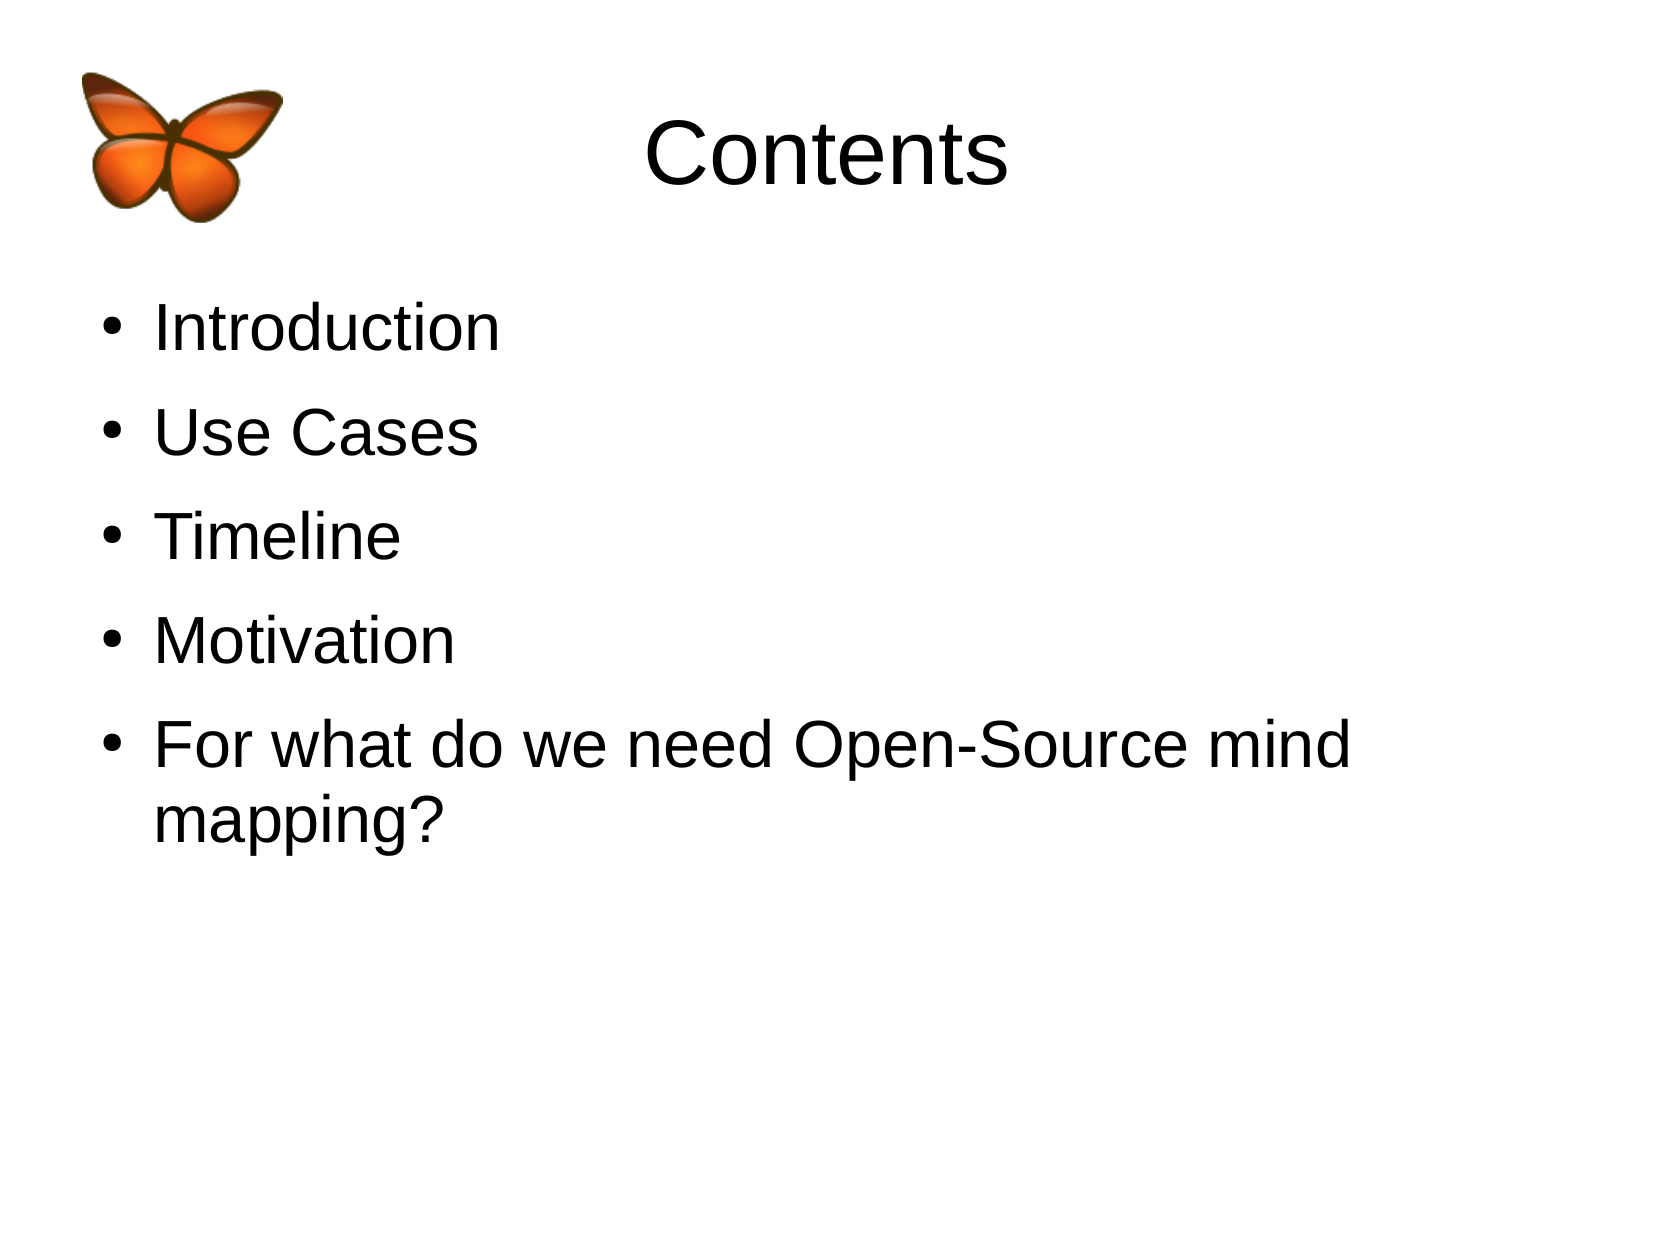

# Contents
Introduction
Use Cases
Timeline
Motivation
For what do we need Open-Source mind mapping?